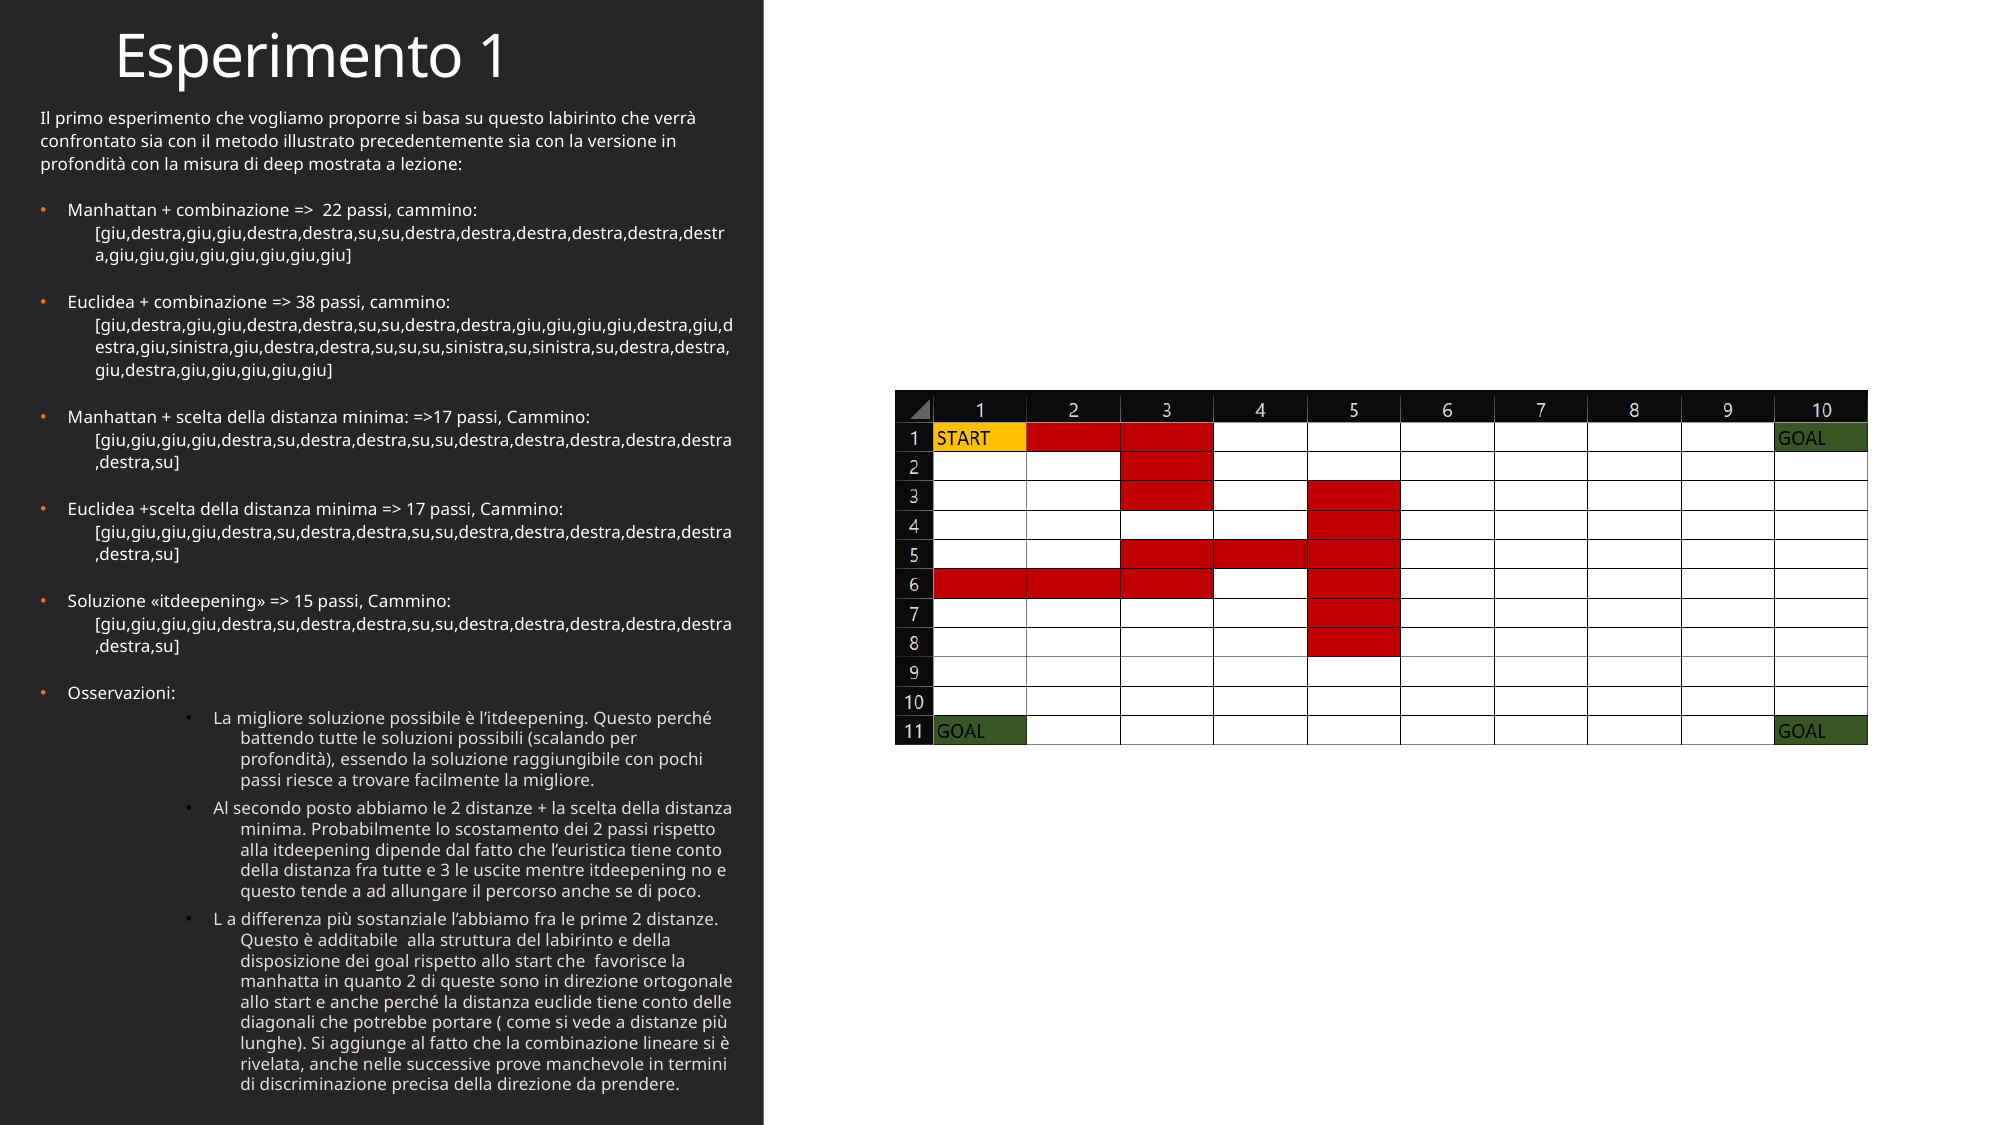

# Esperimento 1
Il primo esperimento che vogliamo proporre si basa su questo labirinto che verrà confrontato sia con il metodo illustrato precedentemente sia con la versione in profondità con la misura di deep mostrata a lezione:
Manhattan + combinazione => 22 passi, cammino: [giu,destra,giu,giu,destra,destra,su,su,destra,destra,destra,destra,destra,destra,giu,giu,giu,giu,giu,giu,giu,giu]
Euclidea + combinazione => 38 passi, cammino: [giu,destra,giu,giu,destra,destra,su,su,destra,destra,giu,giu,giu,giu,destra,giu,destra,giu,sinistra,giu,destra,destra,su,su,su,sinistra,su,sinistra,su,destra,destra,giu,destra,giu,giu,giu,giu,giu]
Manhattan + scelta della distanza minima: =>17 passi, Cammino: [giu,giu,giu,giu,destra,su,destra,destra,su,su,destra,destra,destra,destra,destra,destra,su]
Euclidea +scelta della distanza minima => 17 passi, Cammino: [giu,giu,giu,giu,destra,su,destra,destra,su,su,destra,destra,destra,destra,destra,destra,su]
Soluzione «itdeepening» => 15 passi, Cammino: [giu,giu,giu,giu,destra,su,destra,destra,su,su,destra,destra,destra,destra,destra,destra,su]
Osservazioni:
La migliore soluzione possibile è l’itdeepening. Questo perché battendo tutte le soluzioni possibili (scalando per profondità), essendo la soluzione raggiungibile con pochi passi riesce a trovare facilmente la migliore.
Al secondo posto abbiamo le 2 distanze + la scelta della distanza minima. Probabilmente lo scostamento dei 2 passi rispetto alla itdeepening dipende dal fatto che l’euristica tiene conto della distanza fra tutte e 3 le uscite mentre itdeepening no e questo tende a ad allungare il percorso anche se di poco.
L a differenza più sostanziale l’abbiamo fra le prime 2 distanze. Questo è additabile alla struttura del labirinto e della disposizione dei goal rispetto allo start che favorisce la manhatta in quanto 2 di queste sono in direzione ortogonale allo start e anche perché la distanza euclide tiene conto delle diagonali che potrebbe portare ( come si vede a distanze più lunghe). Si aggiunge al fatto che la combinazione lineare si è rivelata, anche nelle successive prove manchevole in termini di discriminazione precisa della direzione da prendere.